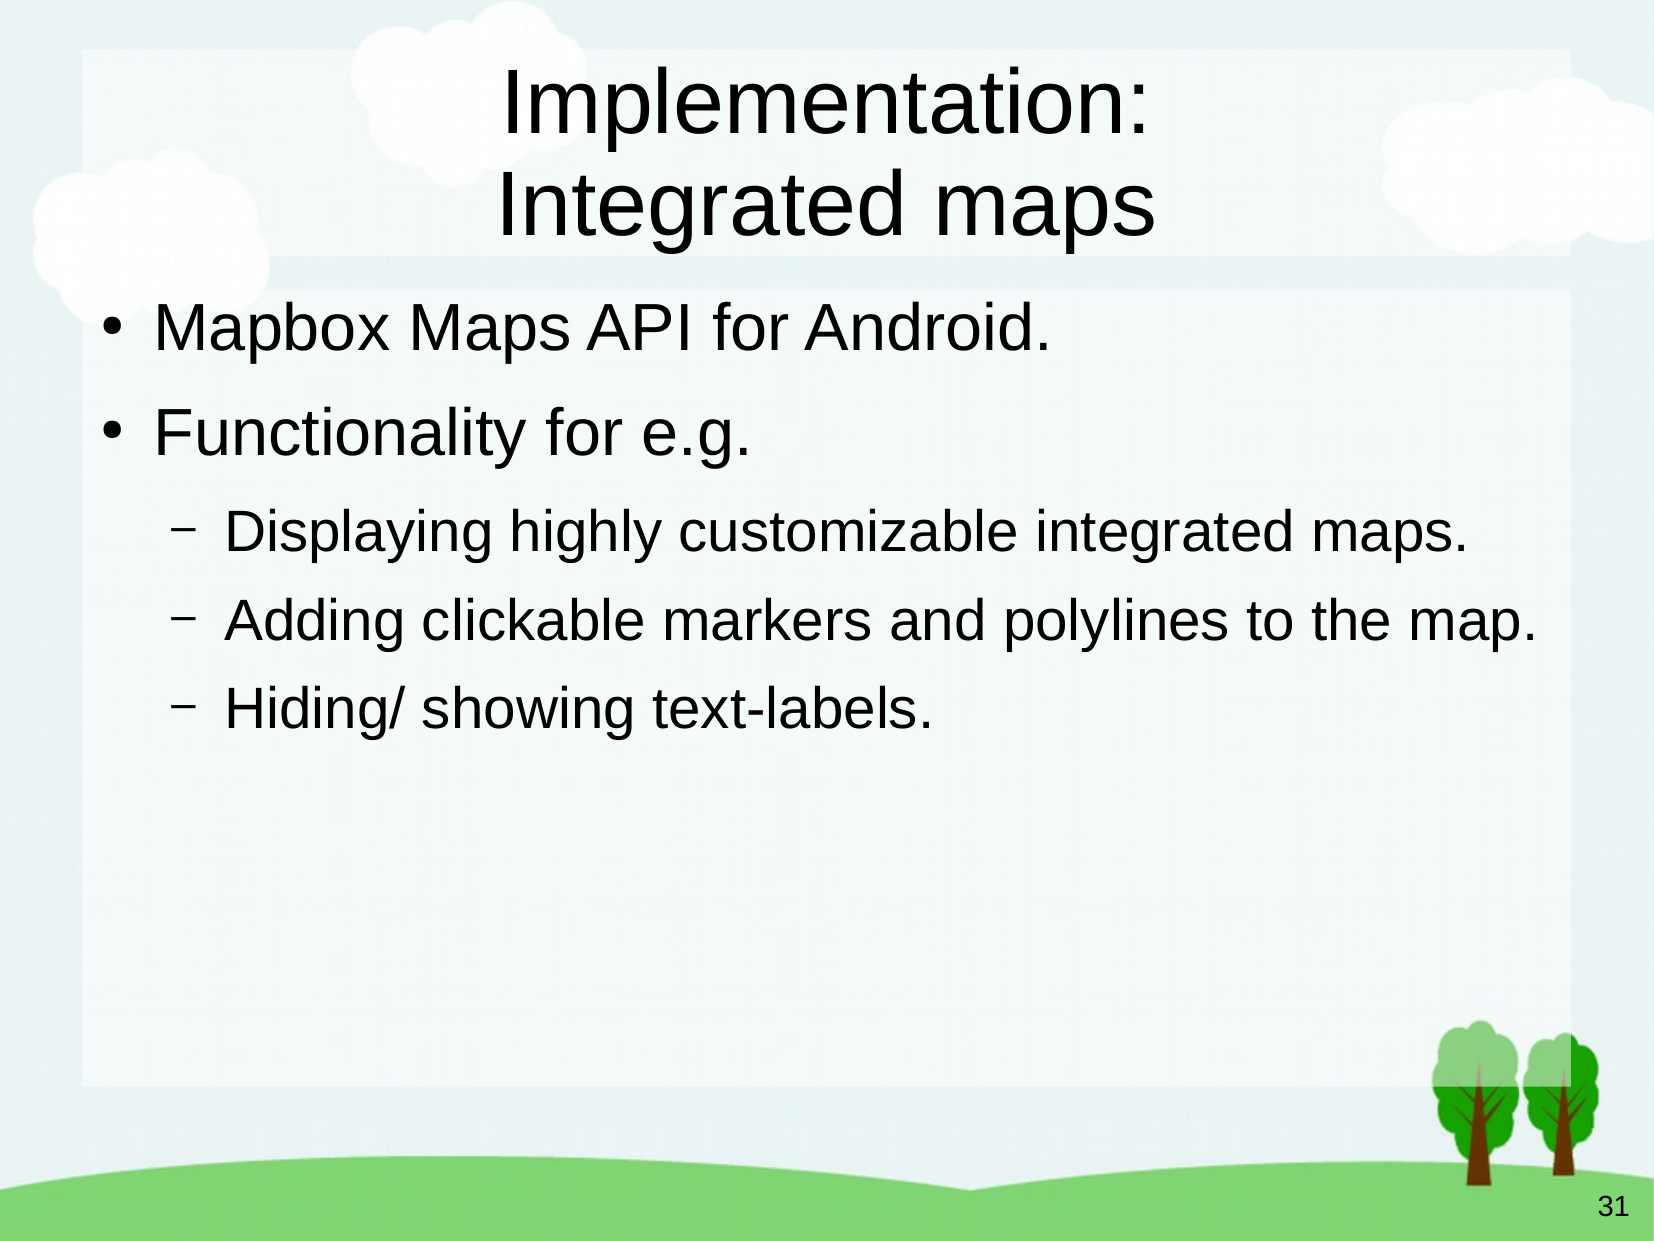

# Implementation: Integrated maps
Mapbox Maps API for Android.
Functionality for e.g.
Displaying highly customizable integrated maps.
Adding clickable markers and polylines to the map.
Hiding/ showing text-labels.
31